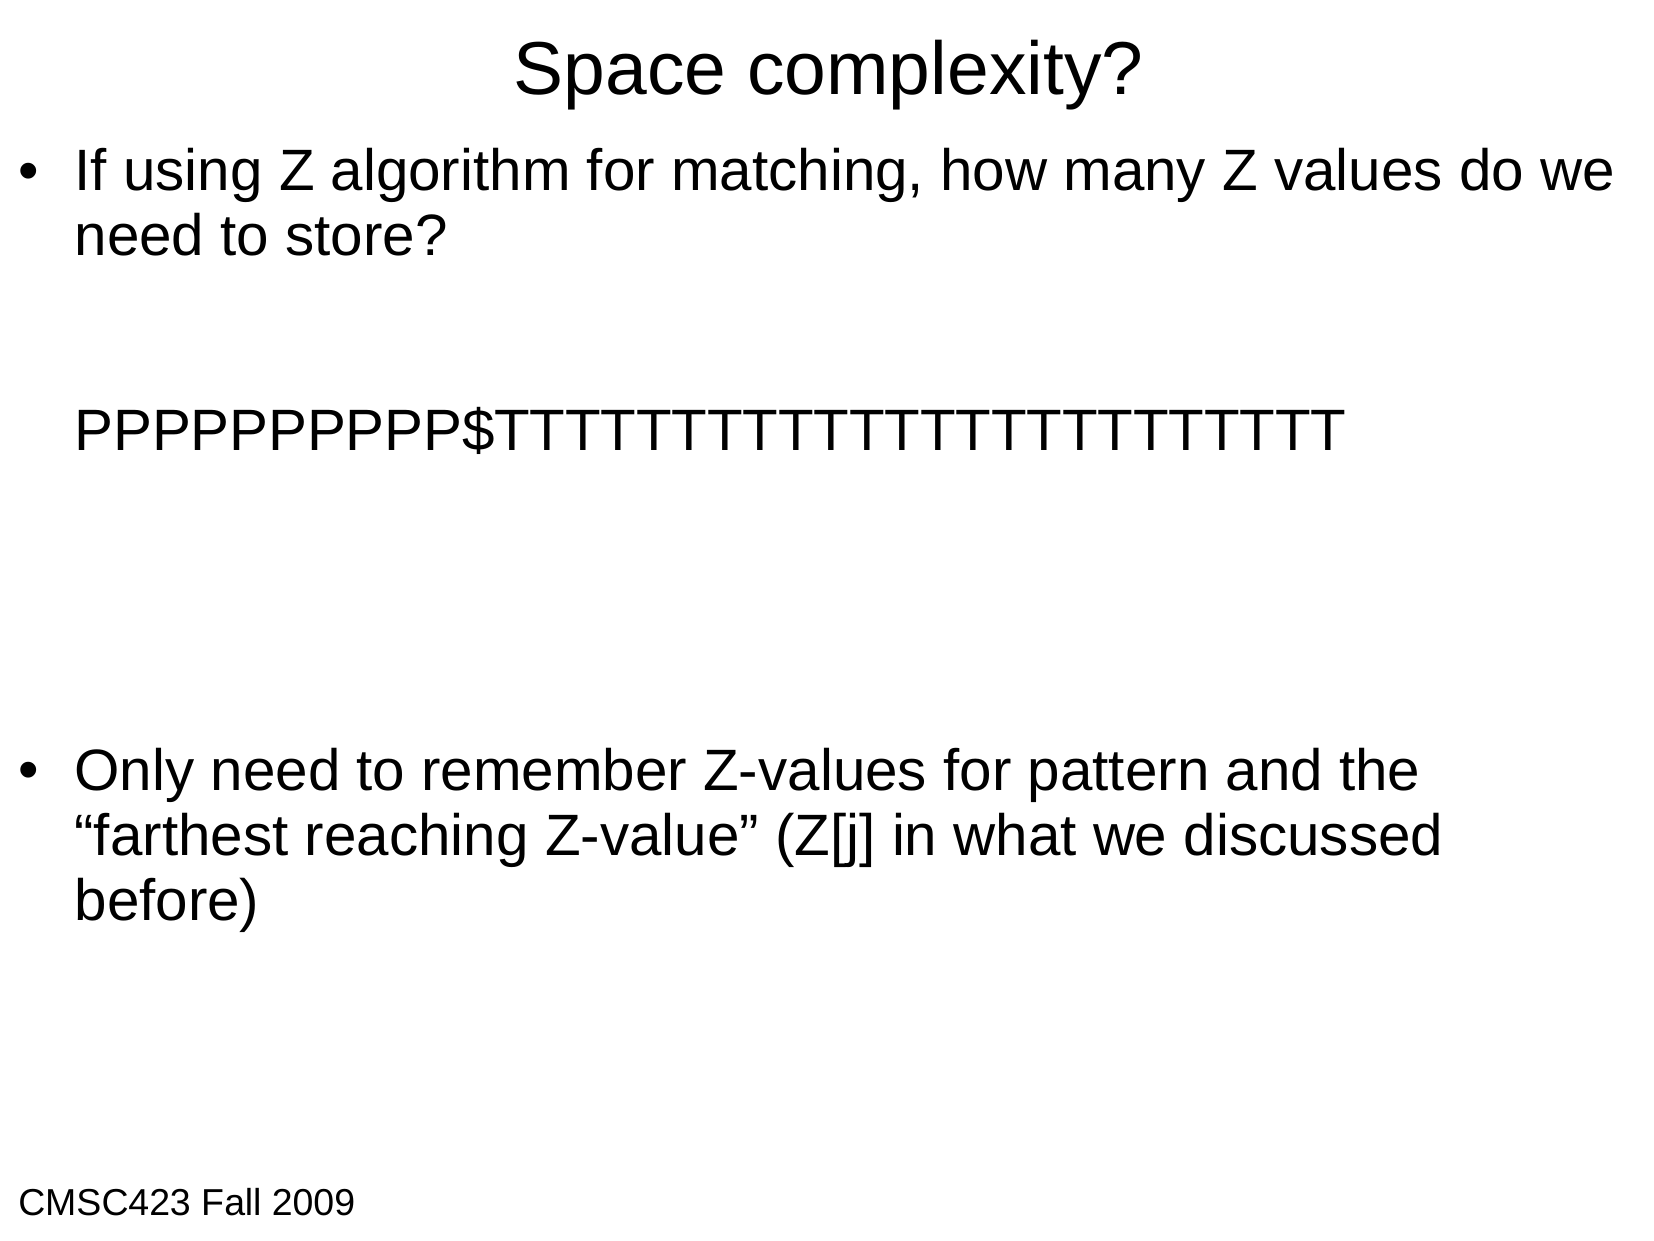

# Space complexity?
If using Z algorithm for matching, how many Z values do we need to store?
PPPPPPPPPP$TTTTTTTTTTTTTTTTTTTTTTTT
Only need to remember Z-values for pattern and the “farthest reaching Z-value” (Z[j] in what we discussed before)
CMSC423 Fall 2009